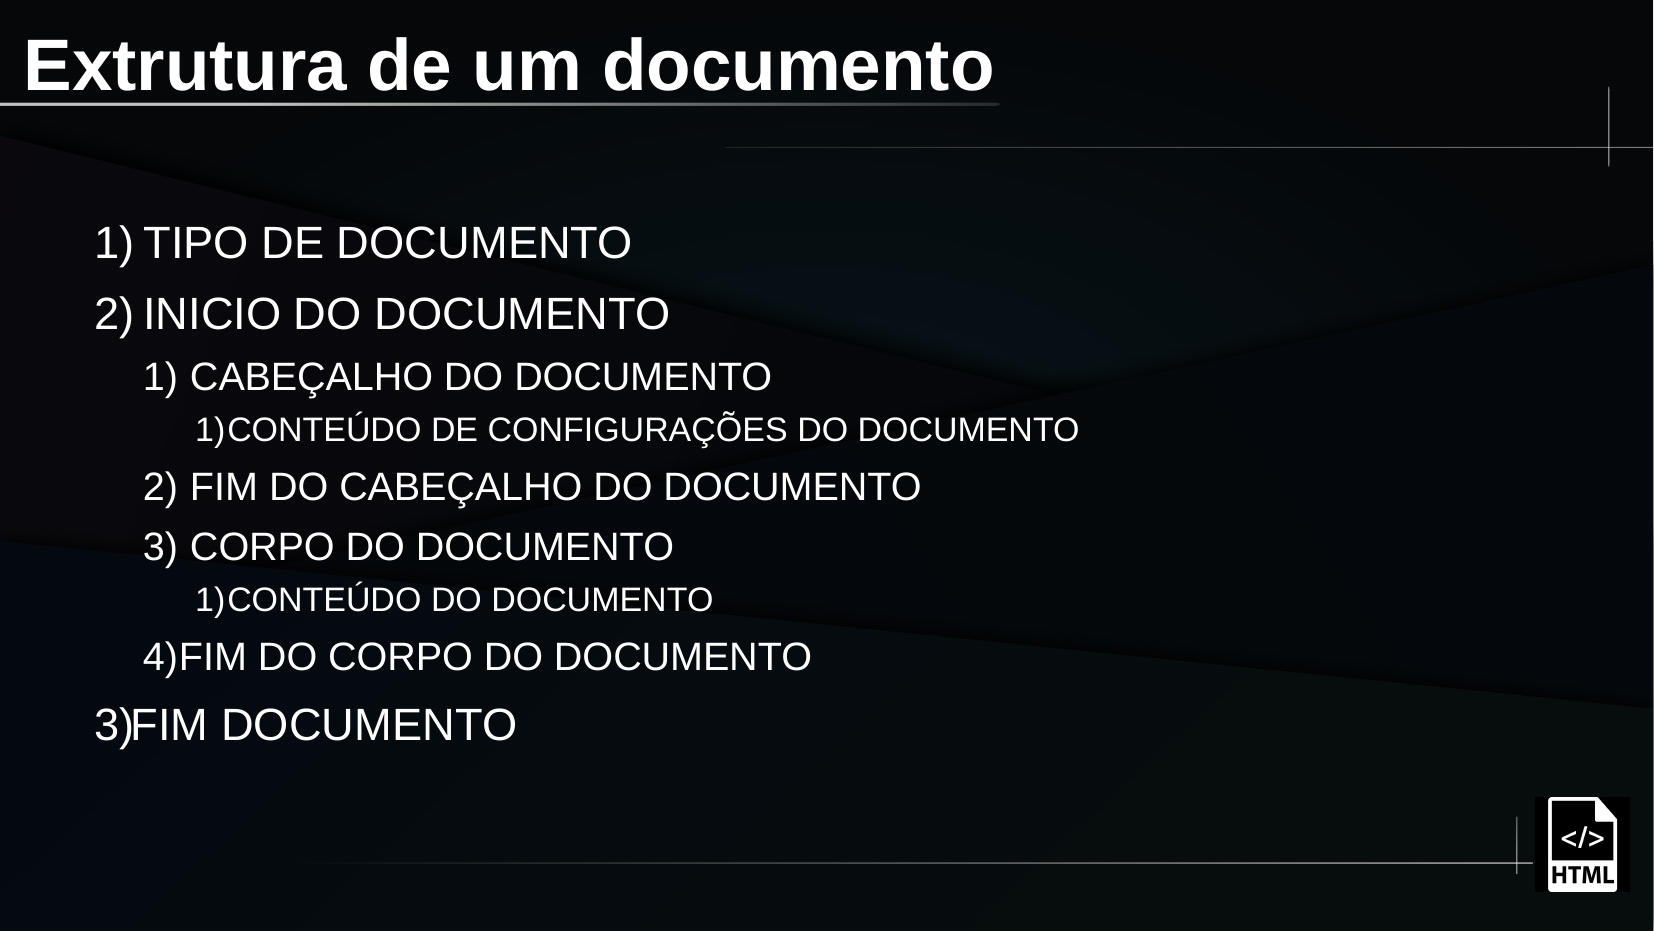

# Extrutura de um documento
 TIPO DE DOCUMENTO
 INICIO DO DOCUMENTO
 CABEÇALHO DO DOCUMENTO
CONTEÚDO DE CONFIGURAÇÕES DO DOCUMENTO
 FIM DO CABEÇALHO DO DOCUMENTO
 CORPO DO DOCUMENTO
CONTEÚDO DO DOCUMENTO
FIM DO CORPO DO DOCUMENTO
FIM DOCUMENTO